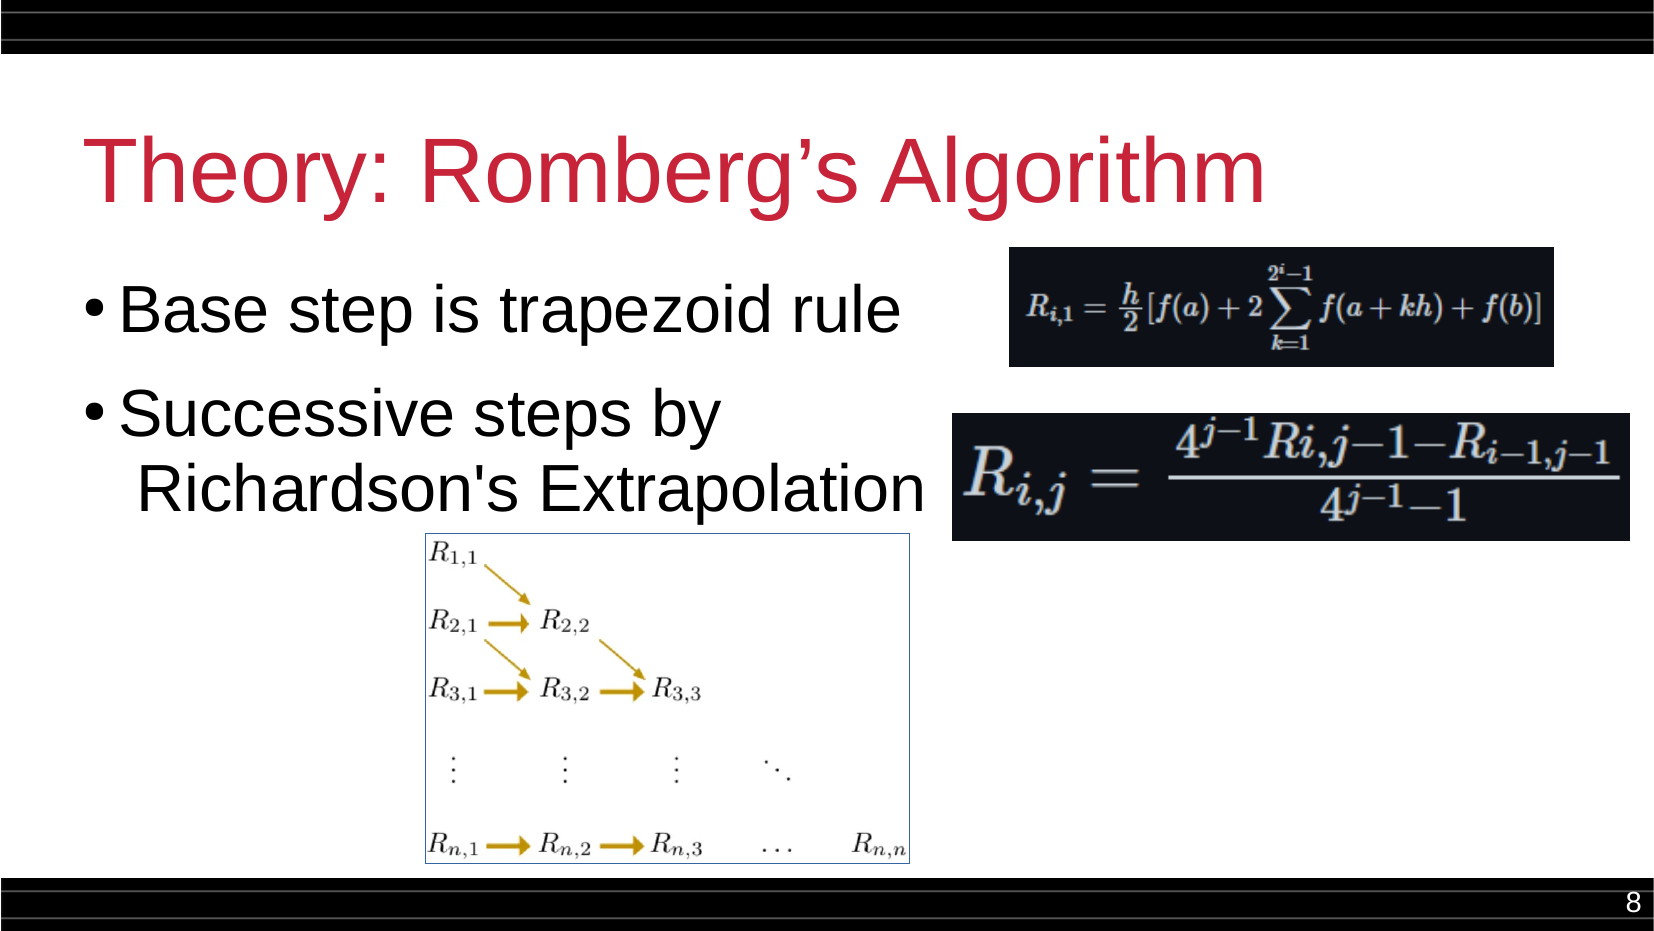

# Theory: Romberg’s Algorithm
Base step is trapezoid rule
Successive steps by
 Richardson's Extrapolation